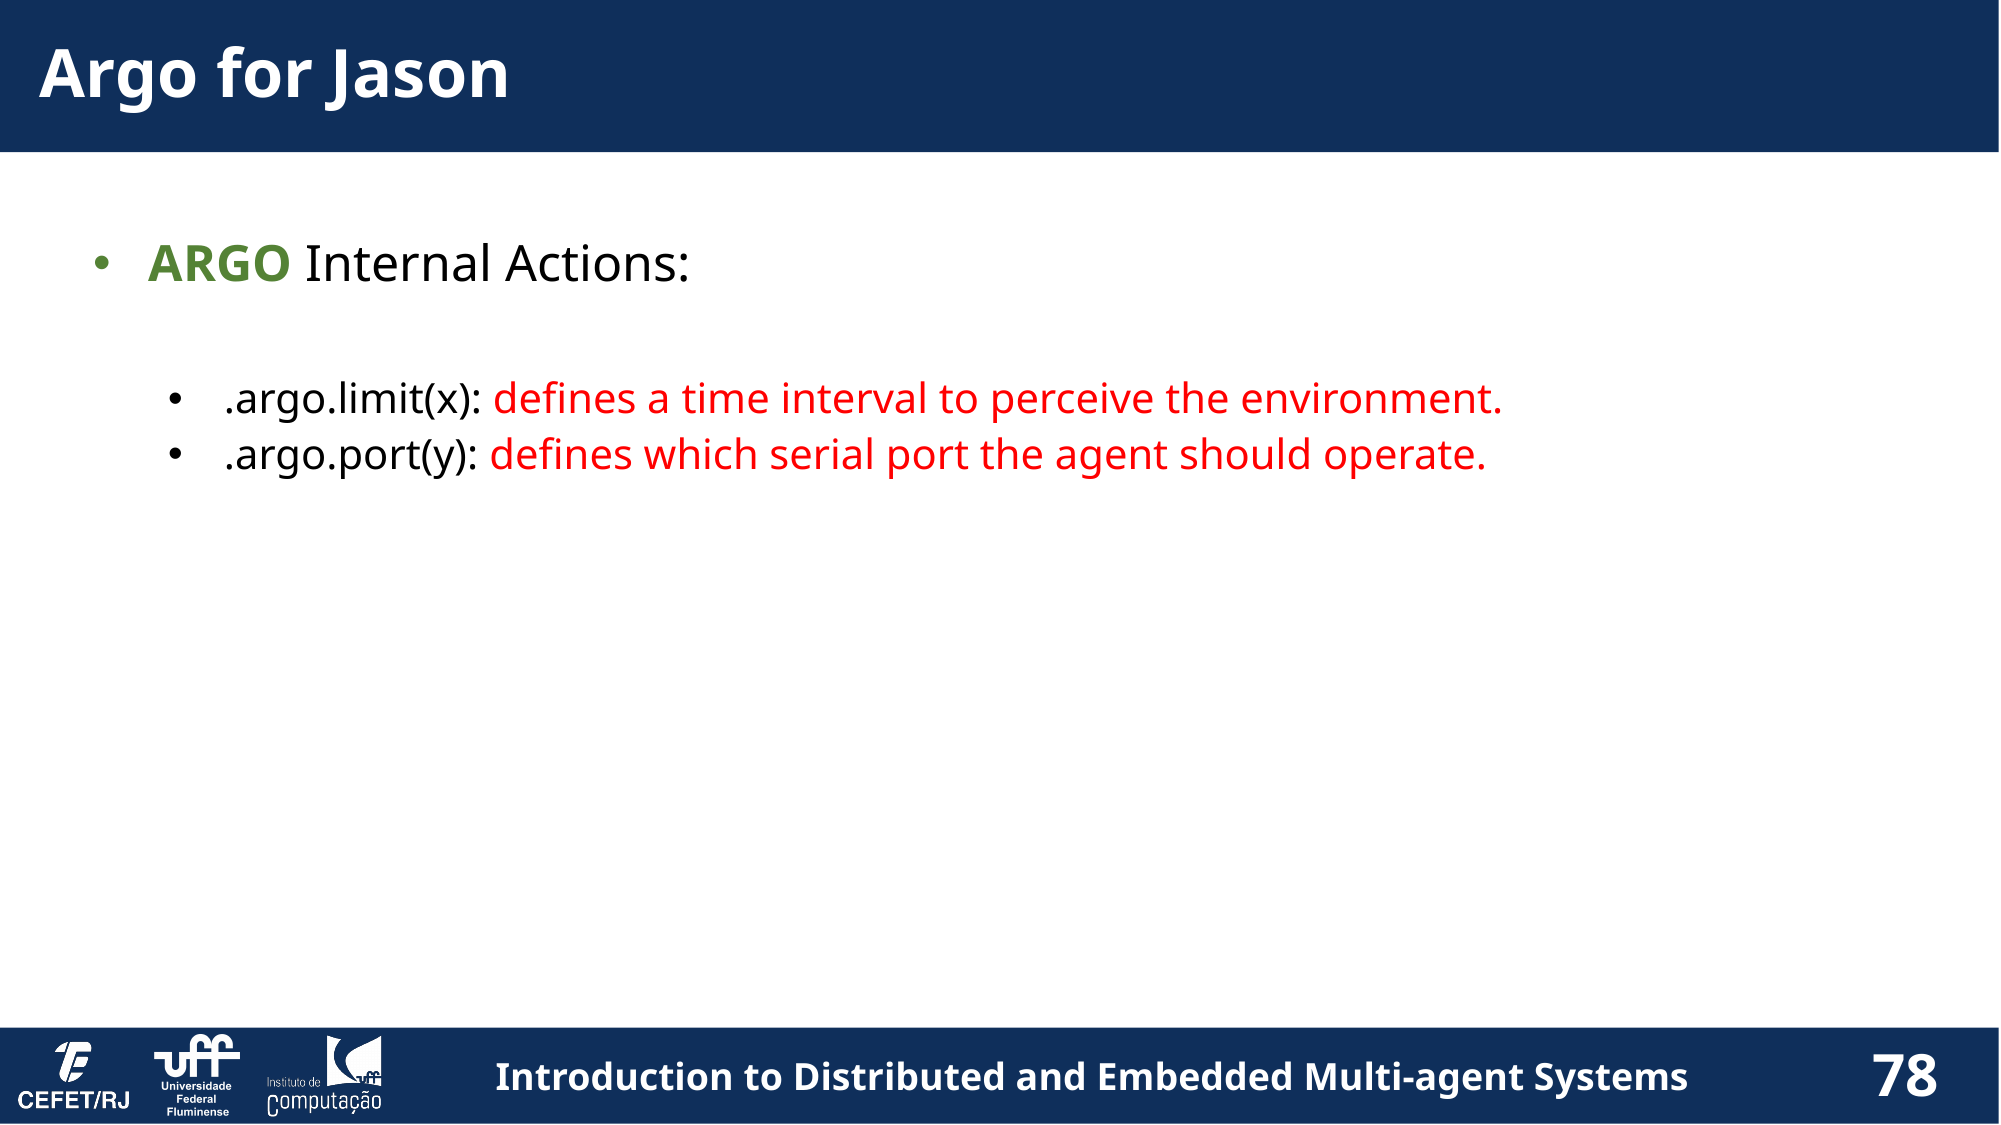

Argo for Jason
ARGO Internal Actions:
.argo.limit(x): defines a time interval to perceive the environment.
.argo.port(y): defines which serial port the agent should operate.